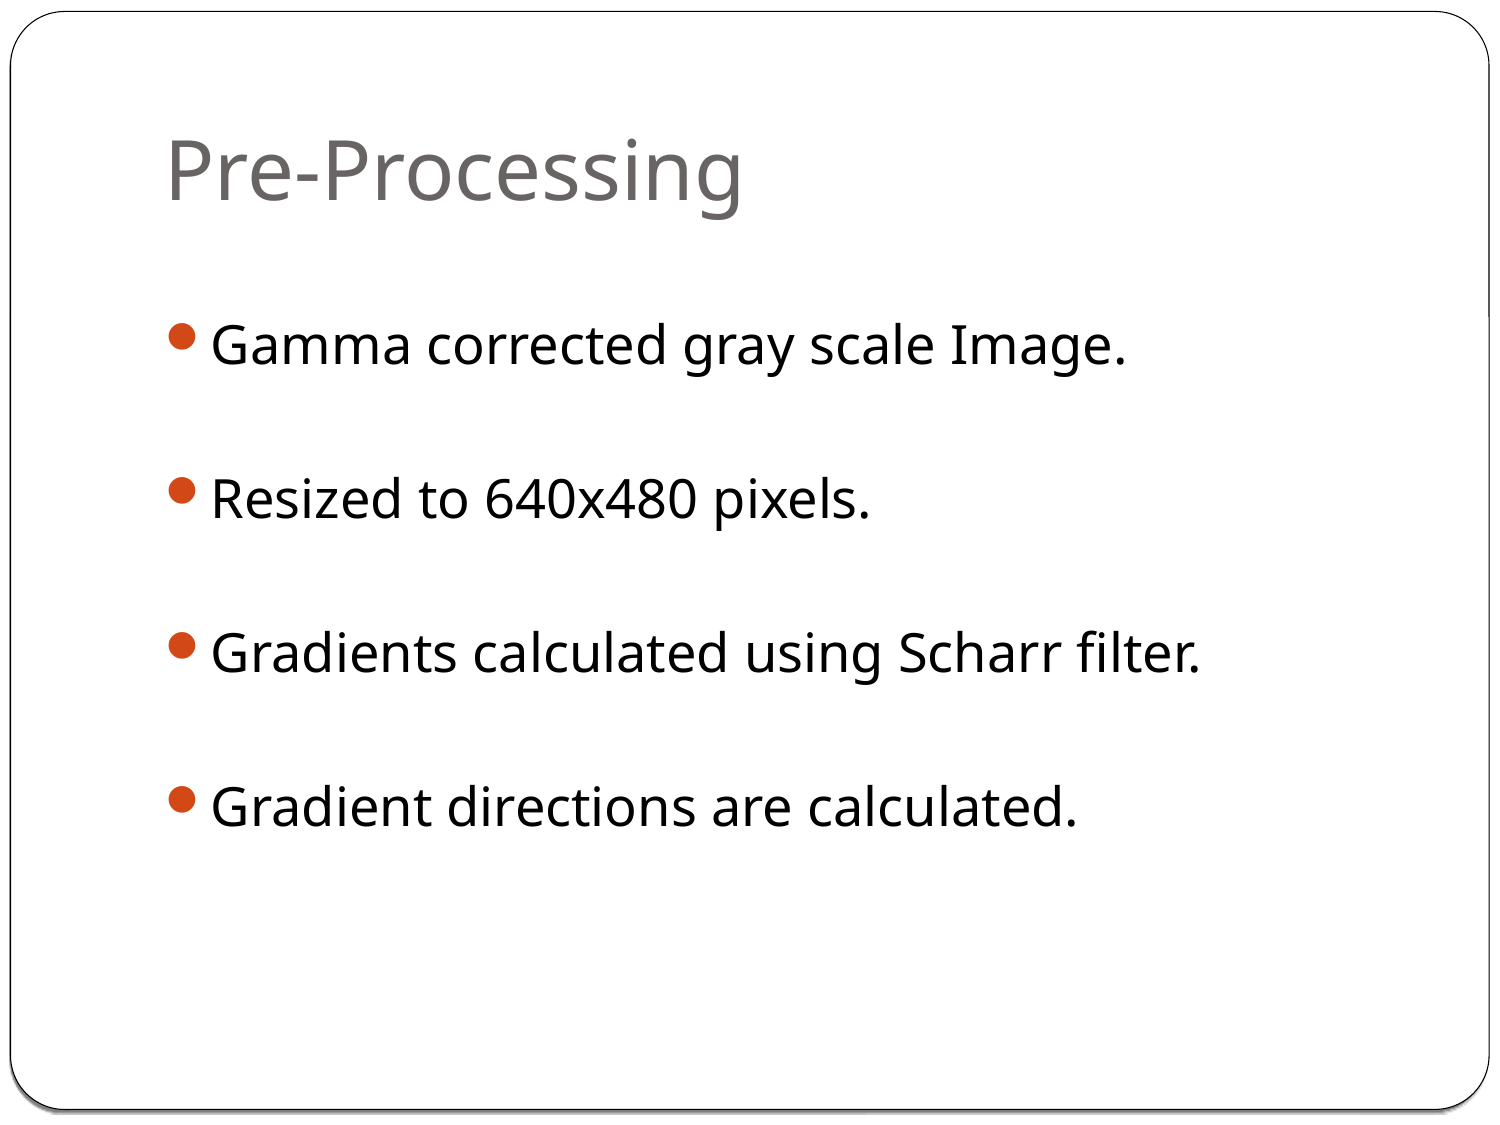

# Pre-Processing
Gamma corrected gray scale Image.
Resized to 640x480 pixels.
Gradients calculated using Scharr filter.
Gradient directions are calculated.